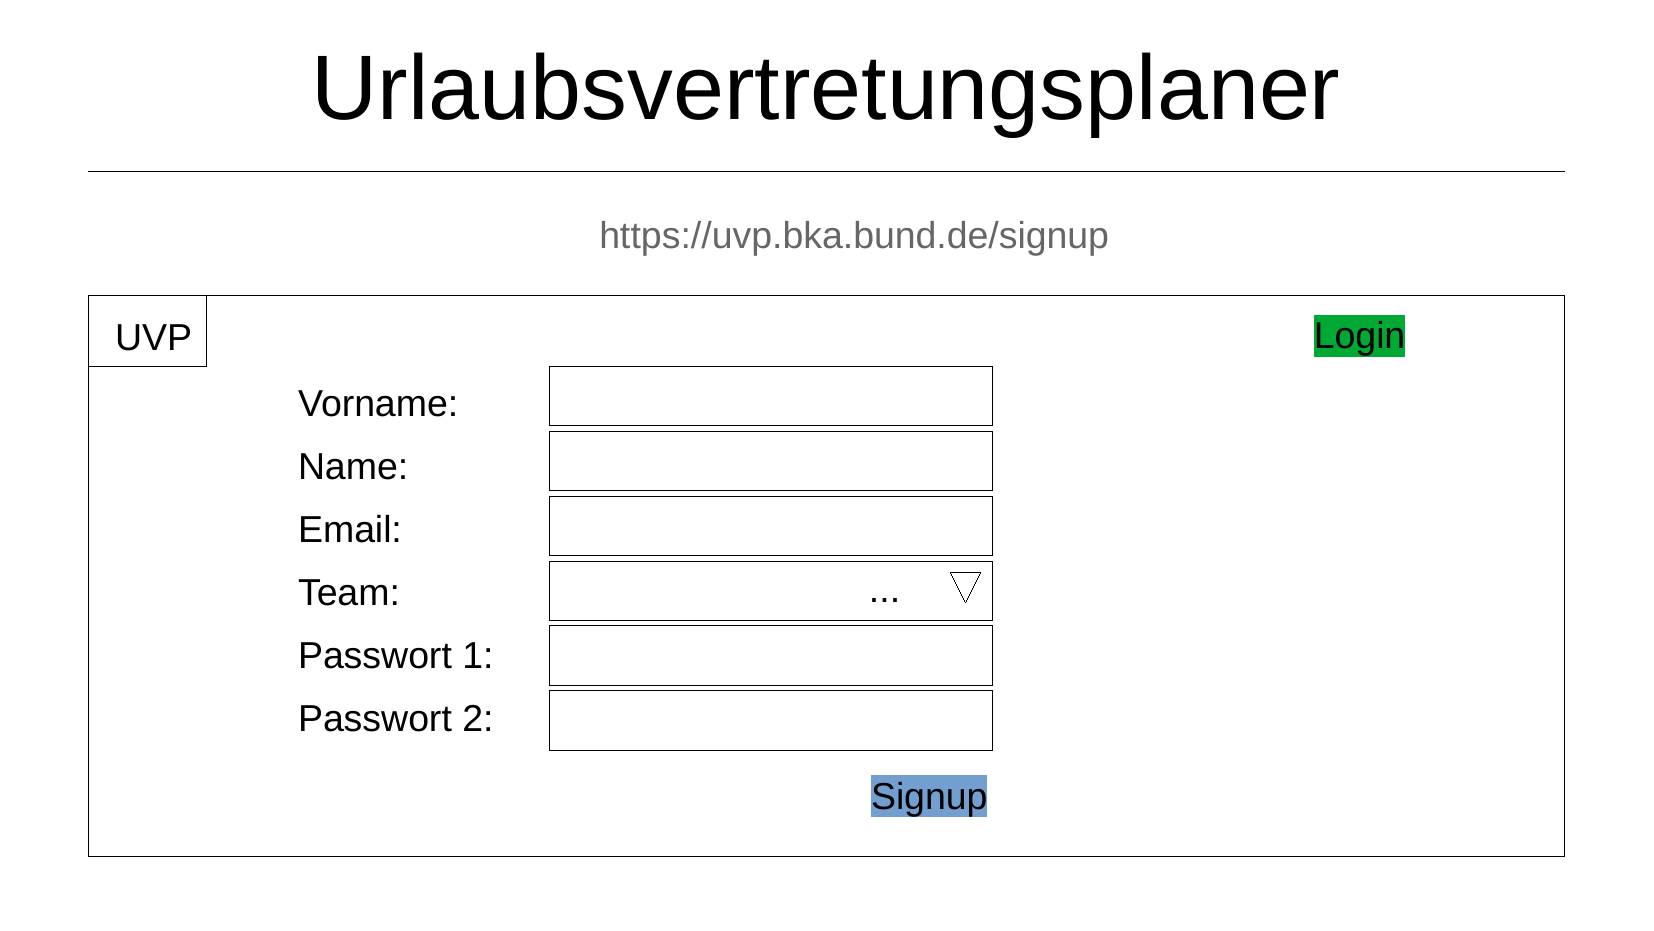

# Urlaubsvertretungsplaner
https://uvp.bka.bund.de/signup
Login
UVP
Vorname:
Name:
Email:
Team:
Passwort 1:
Passwort 2:
...
Signup